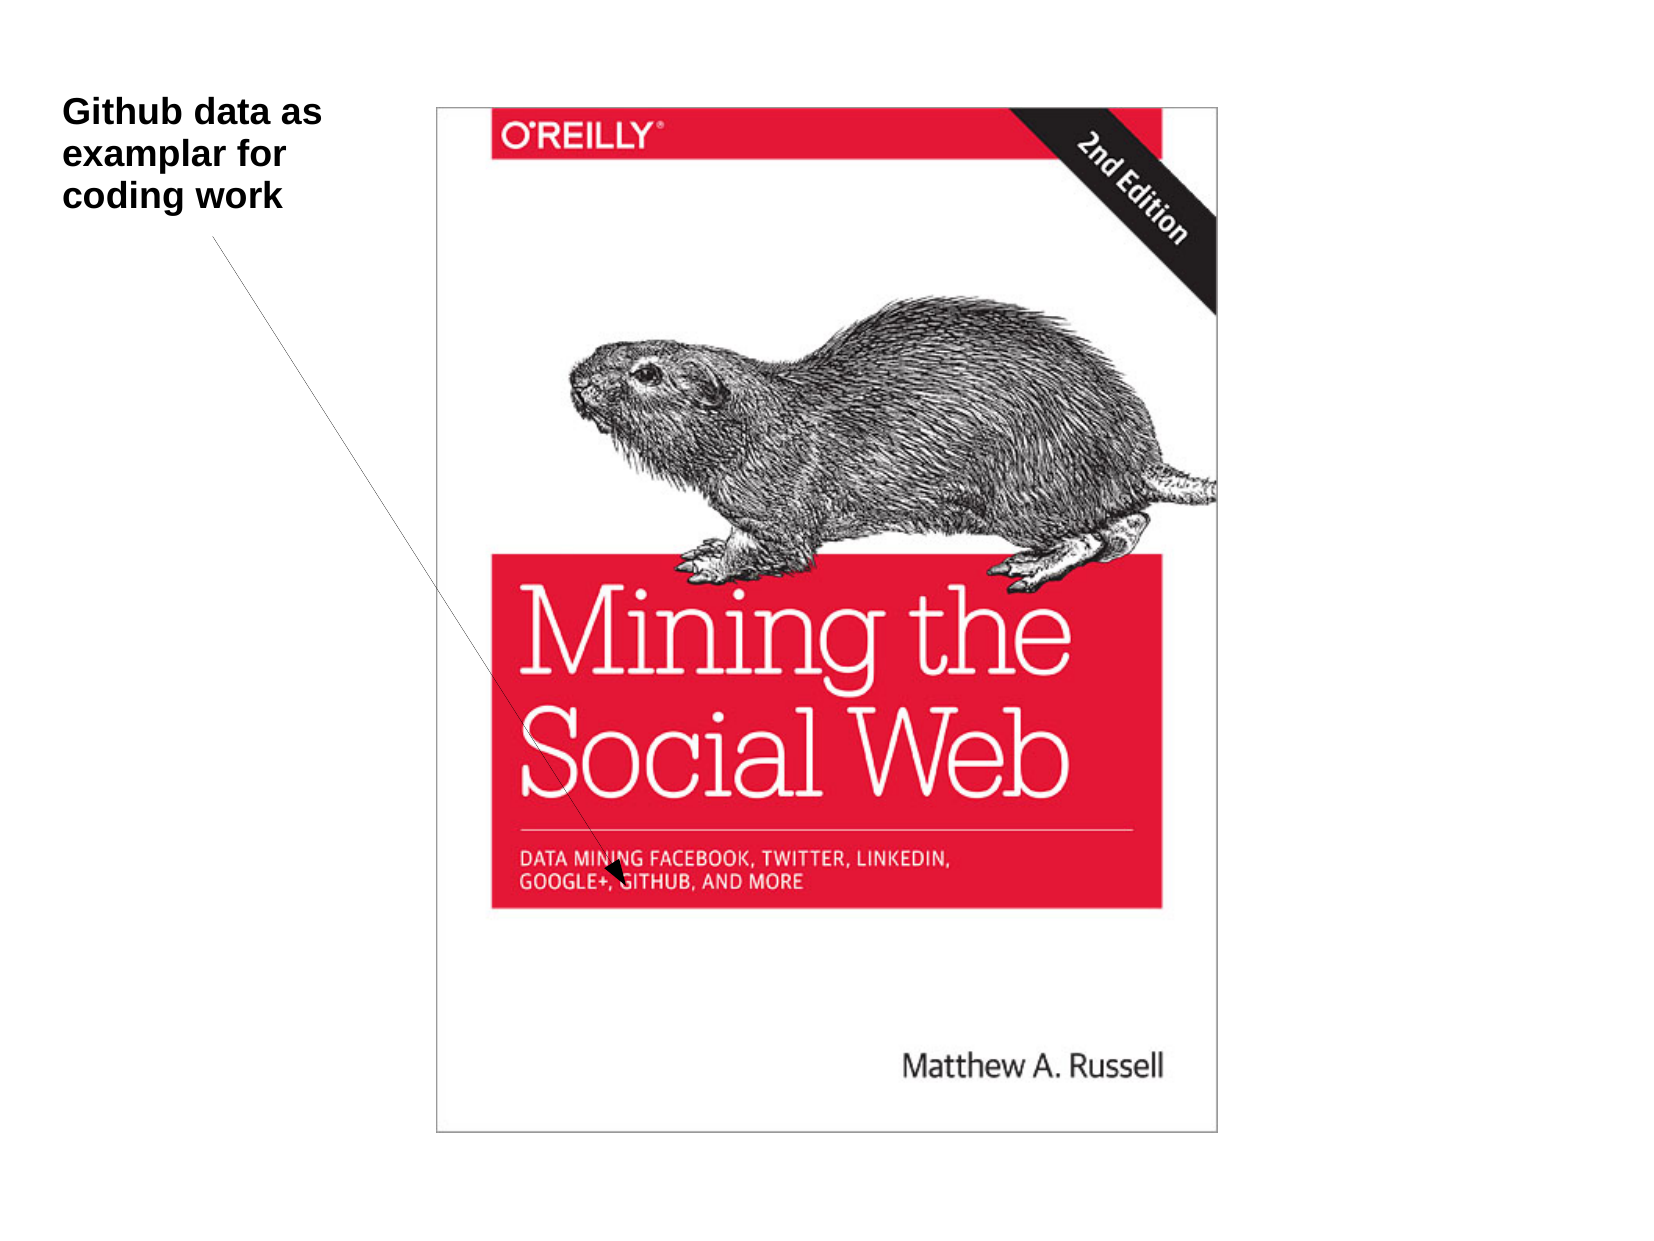

Github data as examplar for coding work